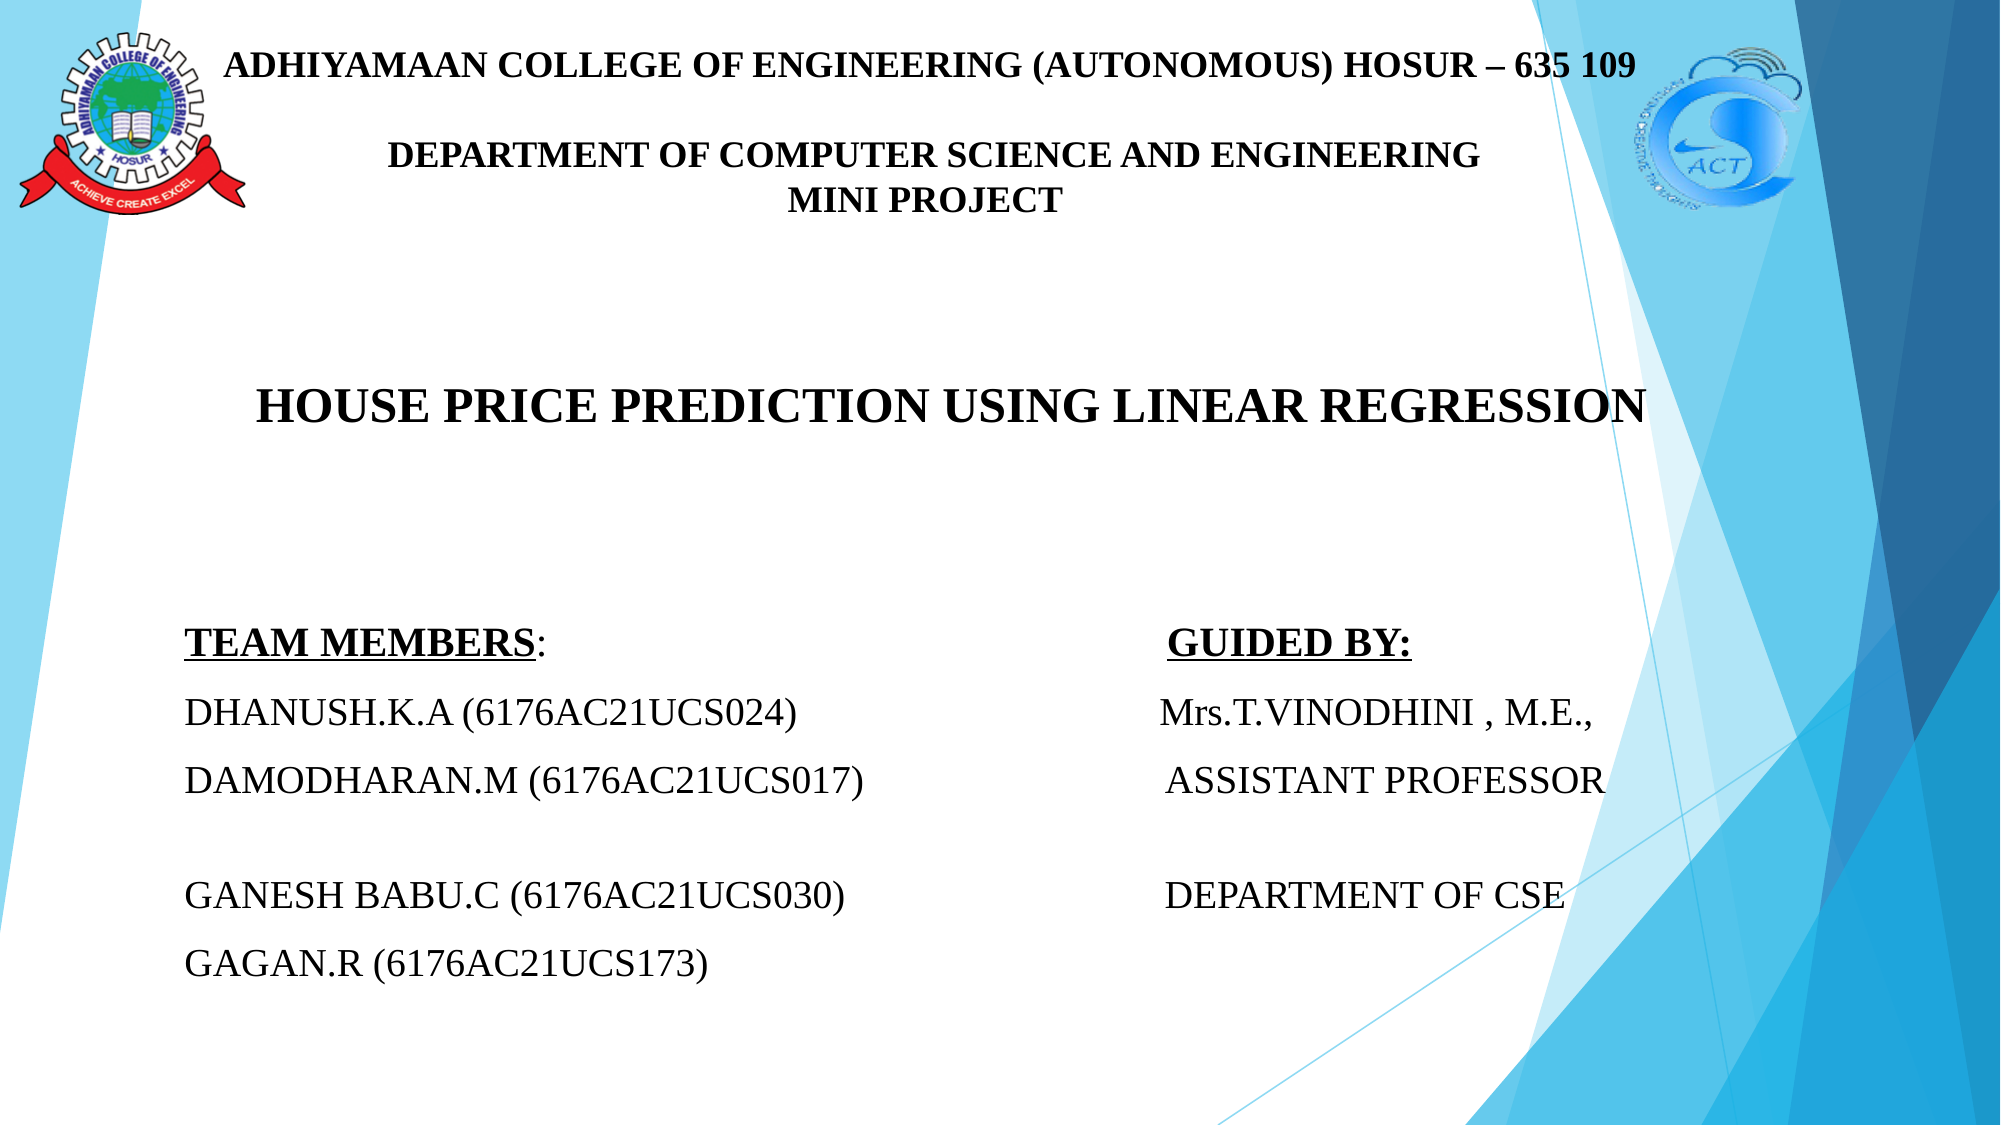

ADHIYAMAAN COLLEGE OF ENGINEERING (AUTONOMOUS) HOSUR – 635 109
 DEPARTMENT OF COMPUTER SCIENCE AND ENGINEERING
MINI PROJECT
# HOUSE PRICE PREDICTION USING LINEAR REGRESSION
TEAM MEMBERS: GUIDED BY:
DHANUSH.K.A (6176AC21UCS024) 					Mrs.T.VINODHINI , M.E.,
DAMODHARAN.M (6176AC21UCS017) ASSISTANT PROFESSOR
GANESH BABU.C (6176AC21UCS030) DEPARTMENT OF CSE
GAGAN.R (6176AC21UCS173)